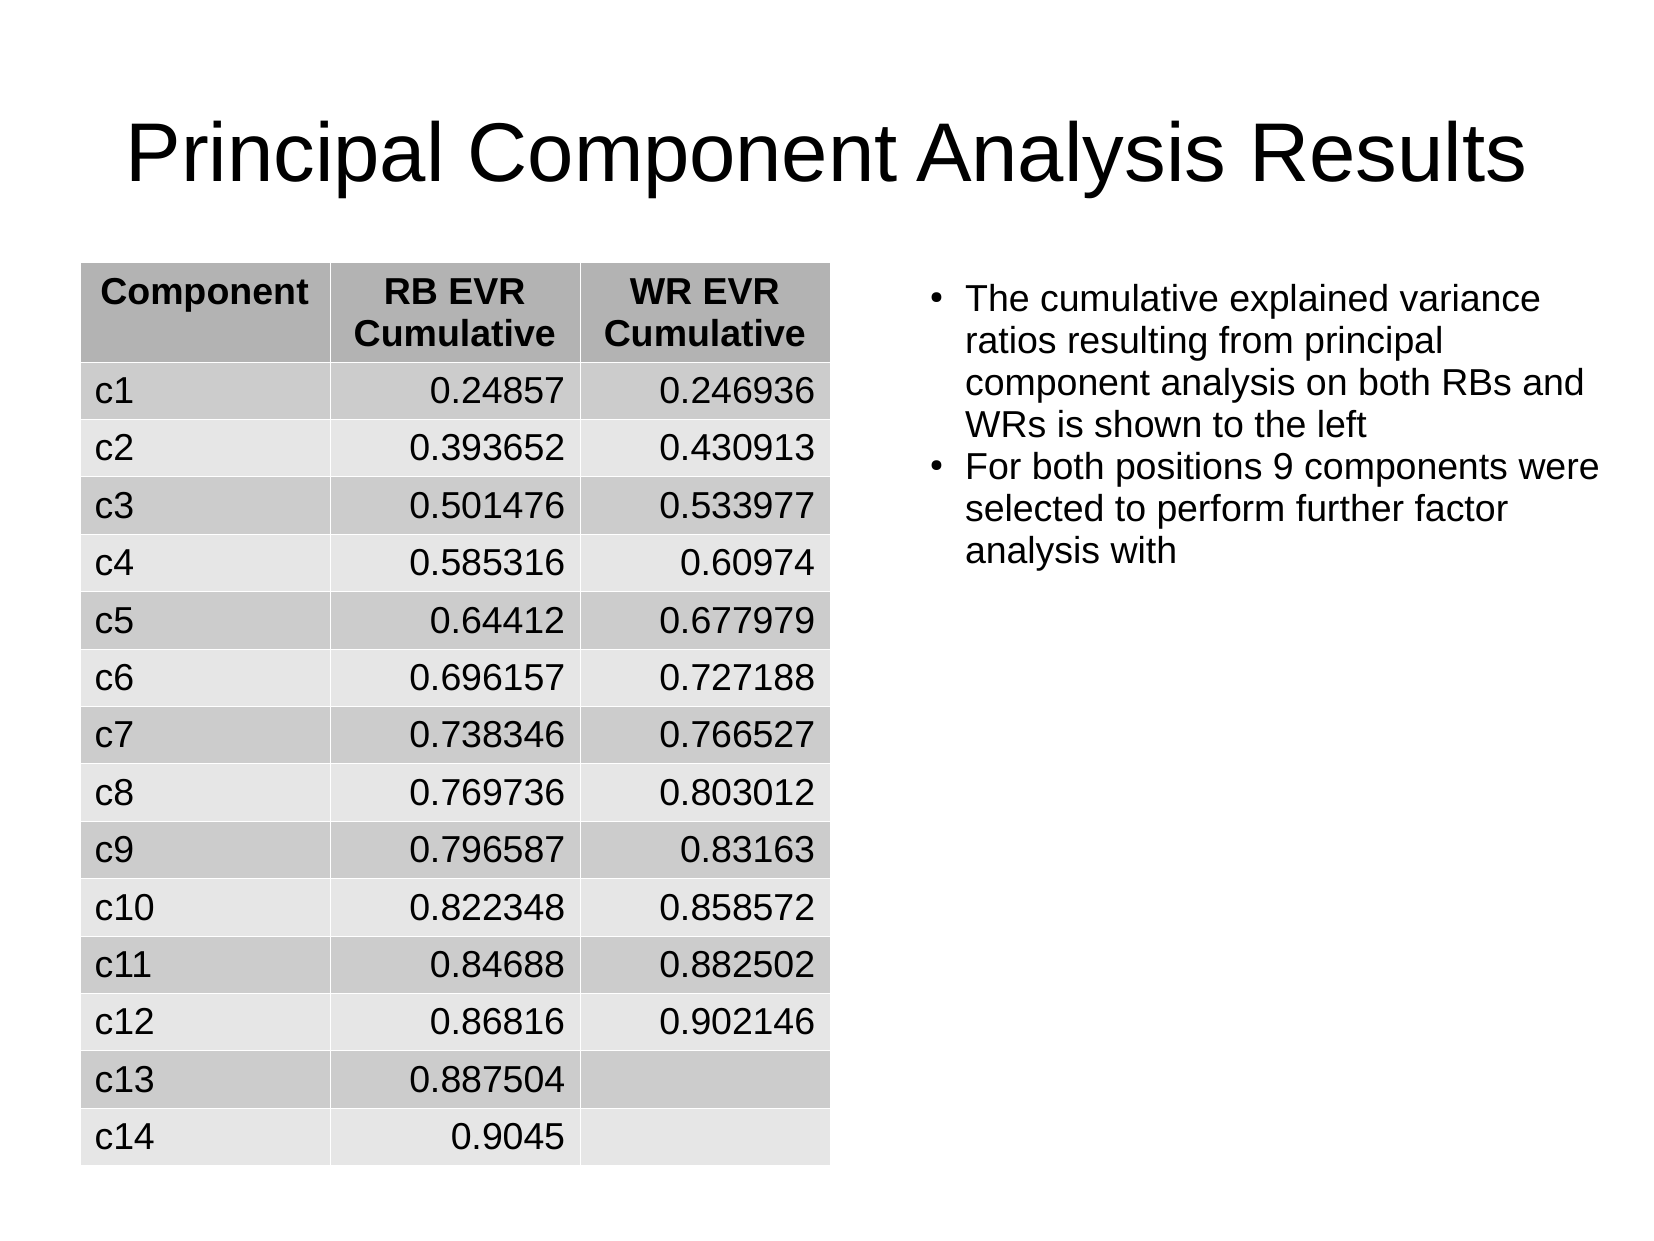

# Principal Component Analysis Results
| Component | RB EVR Cumulative | WR EVR Cumulative |
| --- | --- | --- |
| c1 | 0.24857 | 0.246936 |
| c2 | 0.393652 | 0.430913 |
| c3 | 0.501476 | 0.533977 |
| c4 | 0.585316 | 0.60974 |
| c5 | 0.64412 | 0.677979 |
| c6 | 0.696157 | 0.727188 |
| c7 | 0.738346 | 0.766527 |
| c8 | 0.769736 | 0.803012 |
| c9 | 0.796587 | 0.83163 |
| c10 | 0.822348 | 0.858572 |
| c11 | 0.84688 | 0.882502 |
| c12 | 0.86816 | 0.902146 |
| c13 | 0.887504 | |
| c14 | 0.9045 | |
The cumulative explained variance ratios resulting from principal component analysis on both RBs and WRs is shown to the left
For both positions 9 components were selected to perform further factor analysis with